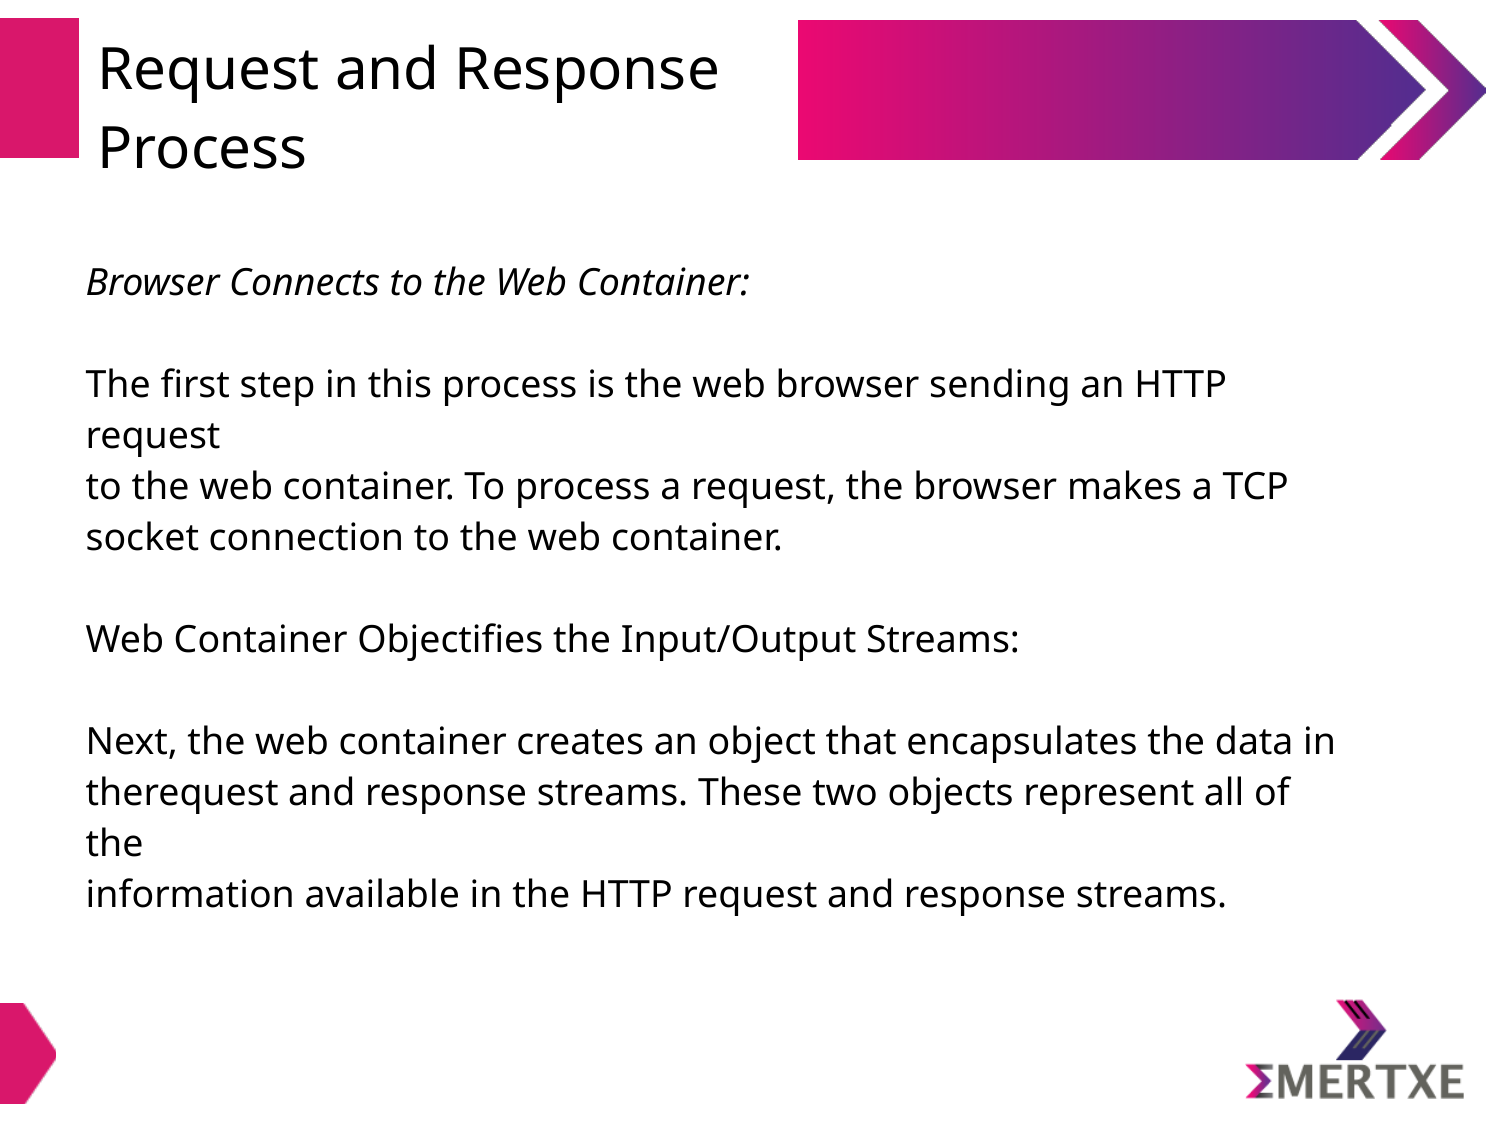

Request and Response Process
Browser Connects to the Web Container:
The first step in this process is the web browser sending an HTTP request
to the web container. To process a request, the browser makes a TCP
socket connection to the web container.
Web Container Objectifies the Input/Output Streams:
Next, the web container creates an object that encapsulates the data in therequest and response streams. These two objects represent all of the
information available in the HTTP request and response streams.